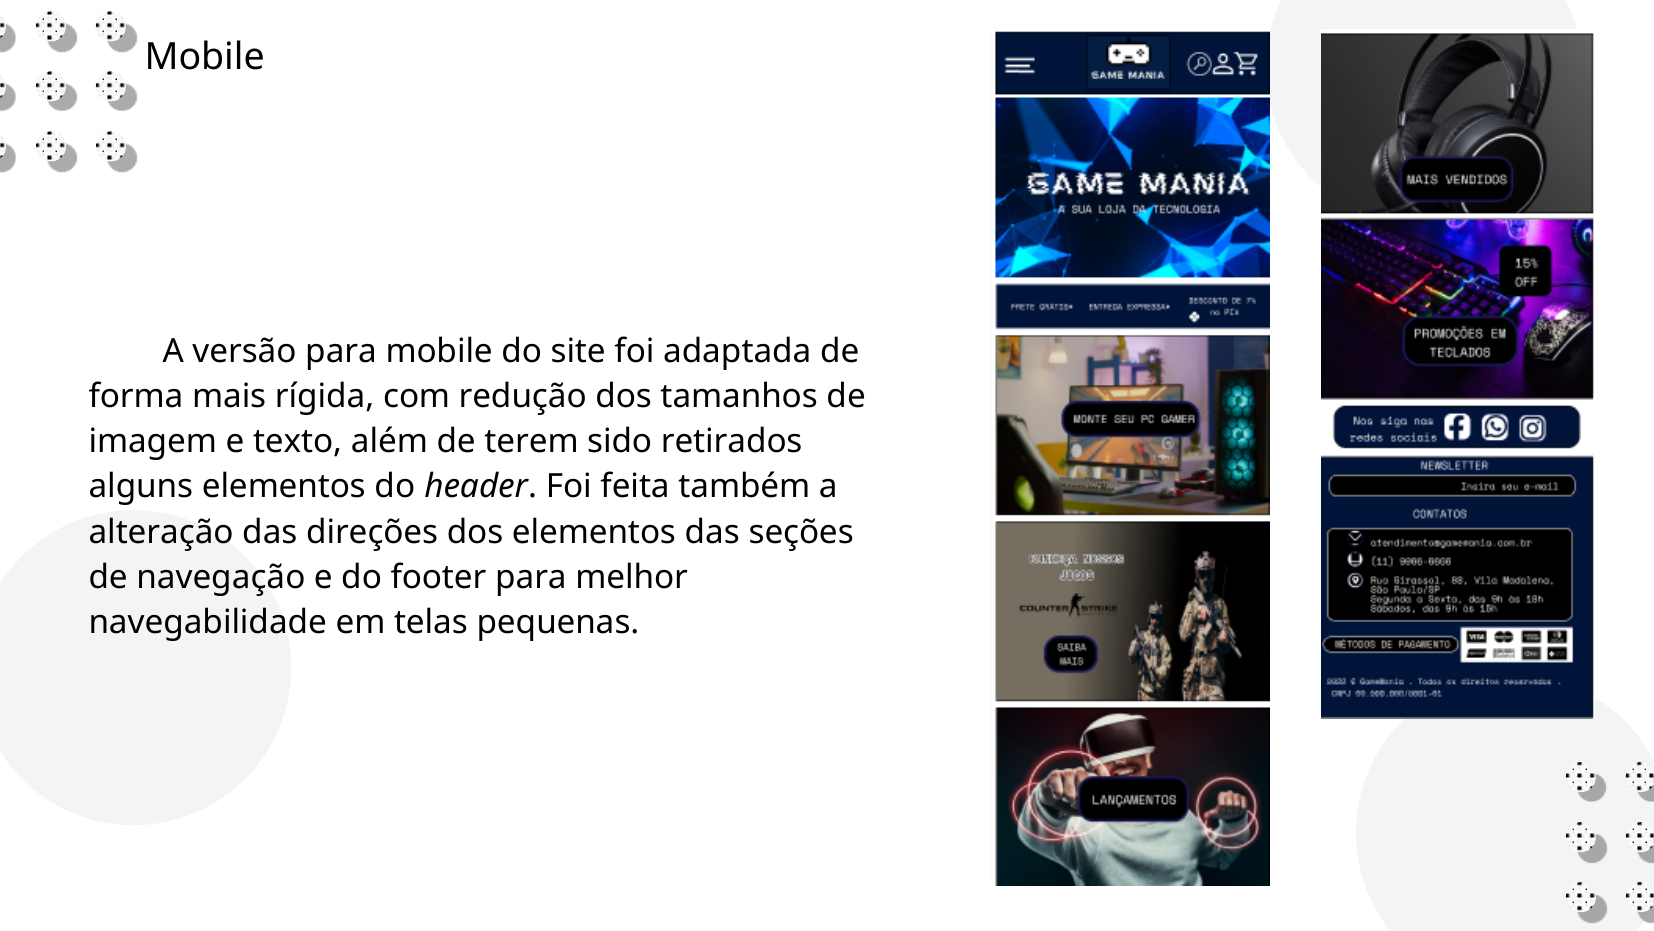

Mobile
	A versão para mobile do site foi adaptada de forma mais rígida, com redução dos tamanhos de imagem e texto, além de terem sido retirados alguns elementos do header. Foi feita também a alteração das direções dos elementos das seções de navegação e do footer para melhor navegabilidade em telas pequenas.